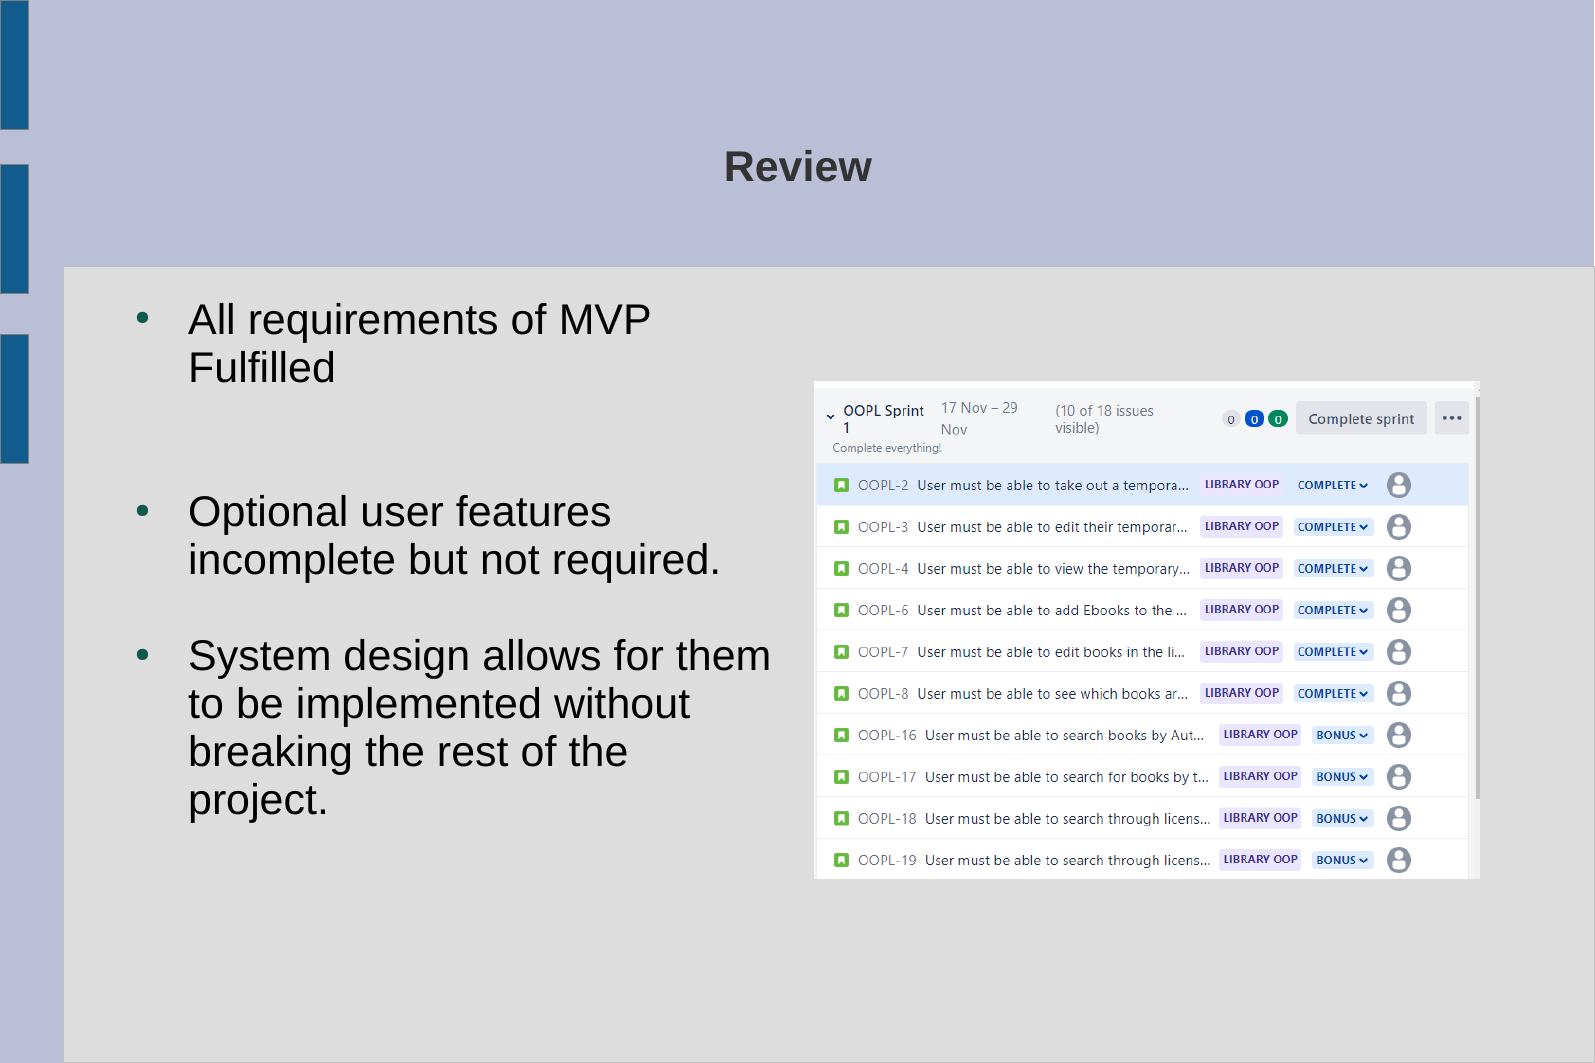

# Review
All requirements of MVP Fulfilled
Optional user features incomplete but not required.
System design allows for them to be implemented without breaking the rest of the project.